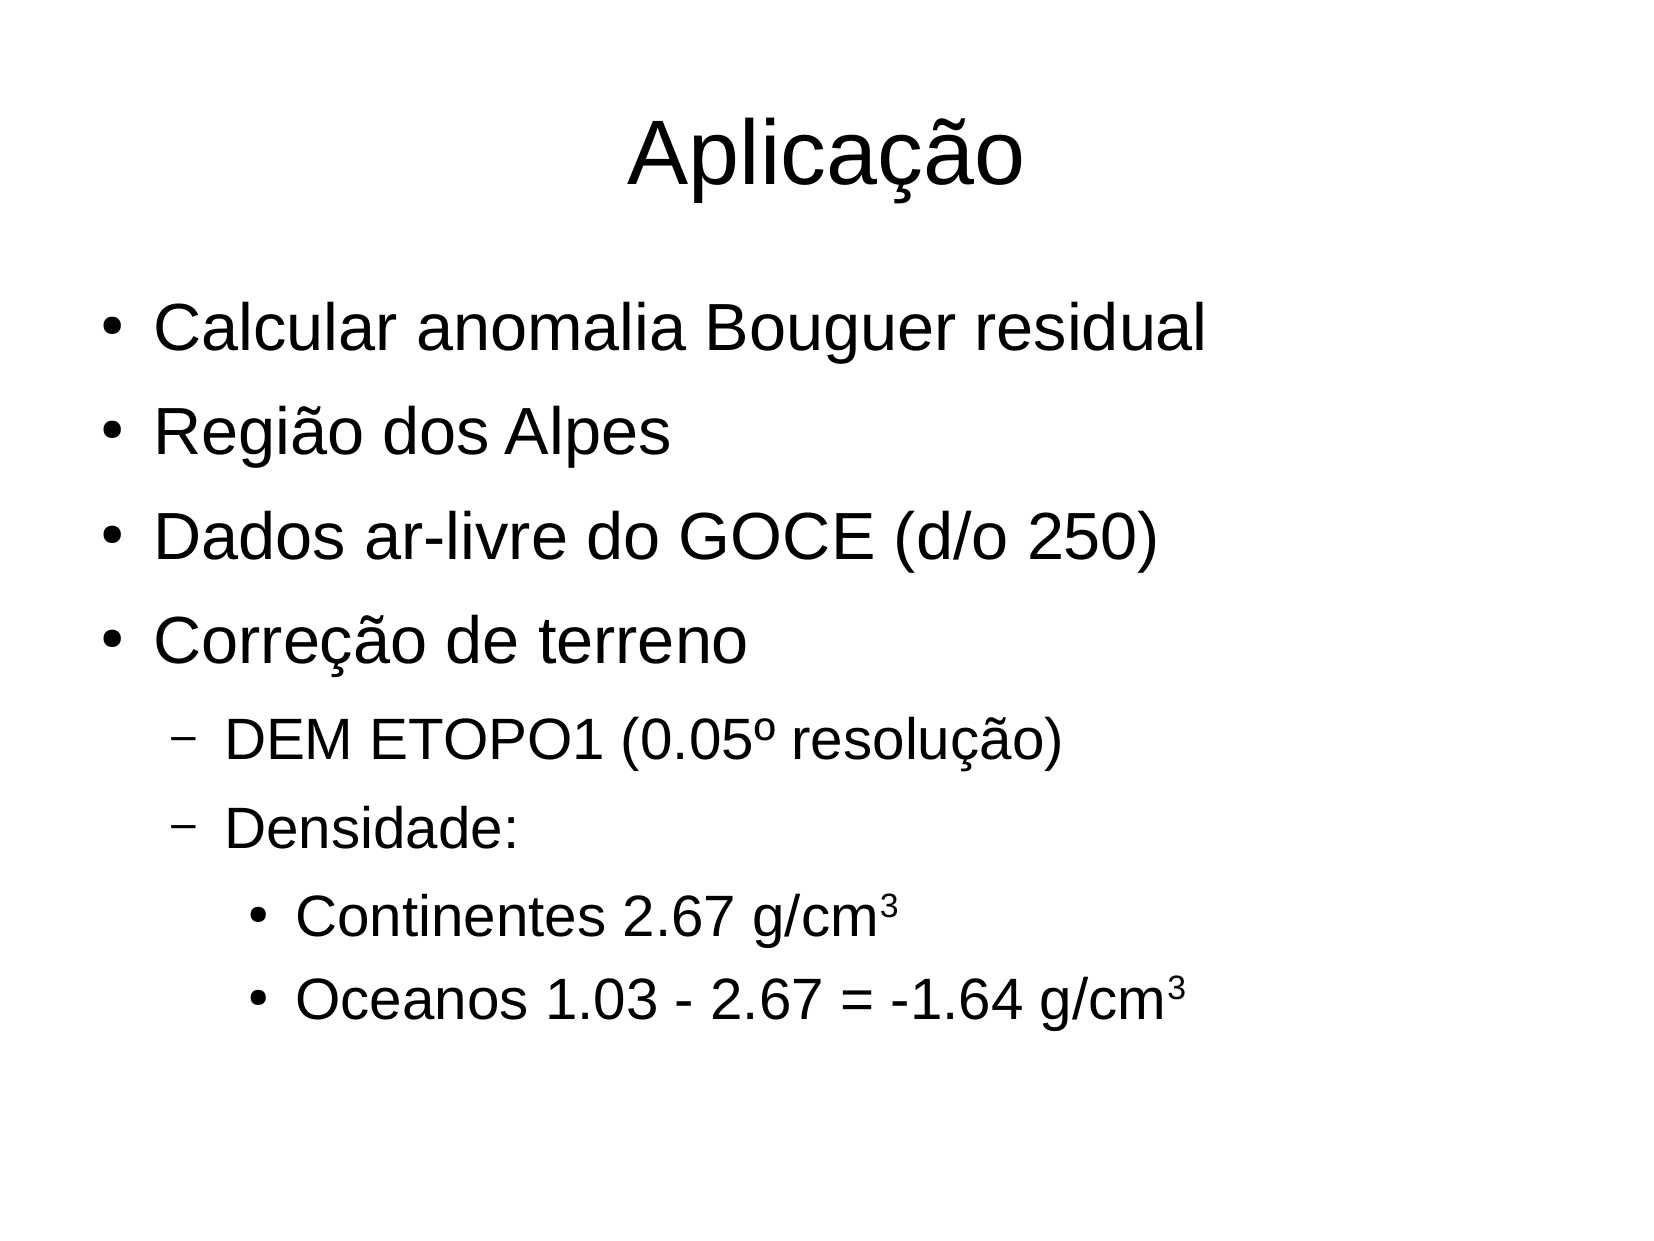

# Aplicação
Calcular anomalia Bouguer residual
Região dos Alpes
Dados ar-livre do GOCE (d/o 250)
Correção de terreno
DEM ETOPO1 (0.05º resolução)
Densidade:
Continentes 2.67 g/cm3
Oceanos 1.03 - 2.67 = -1.64 g/cm3